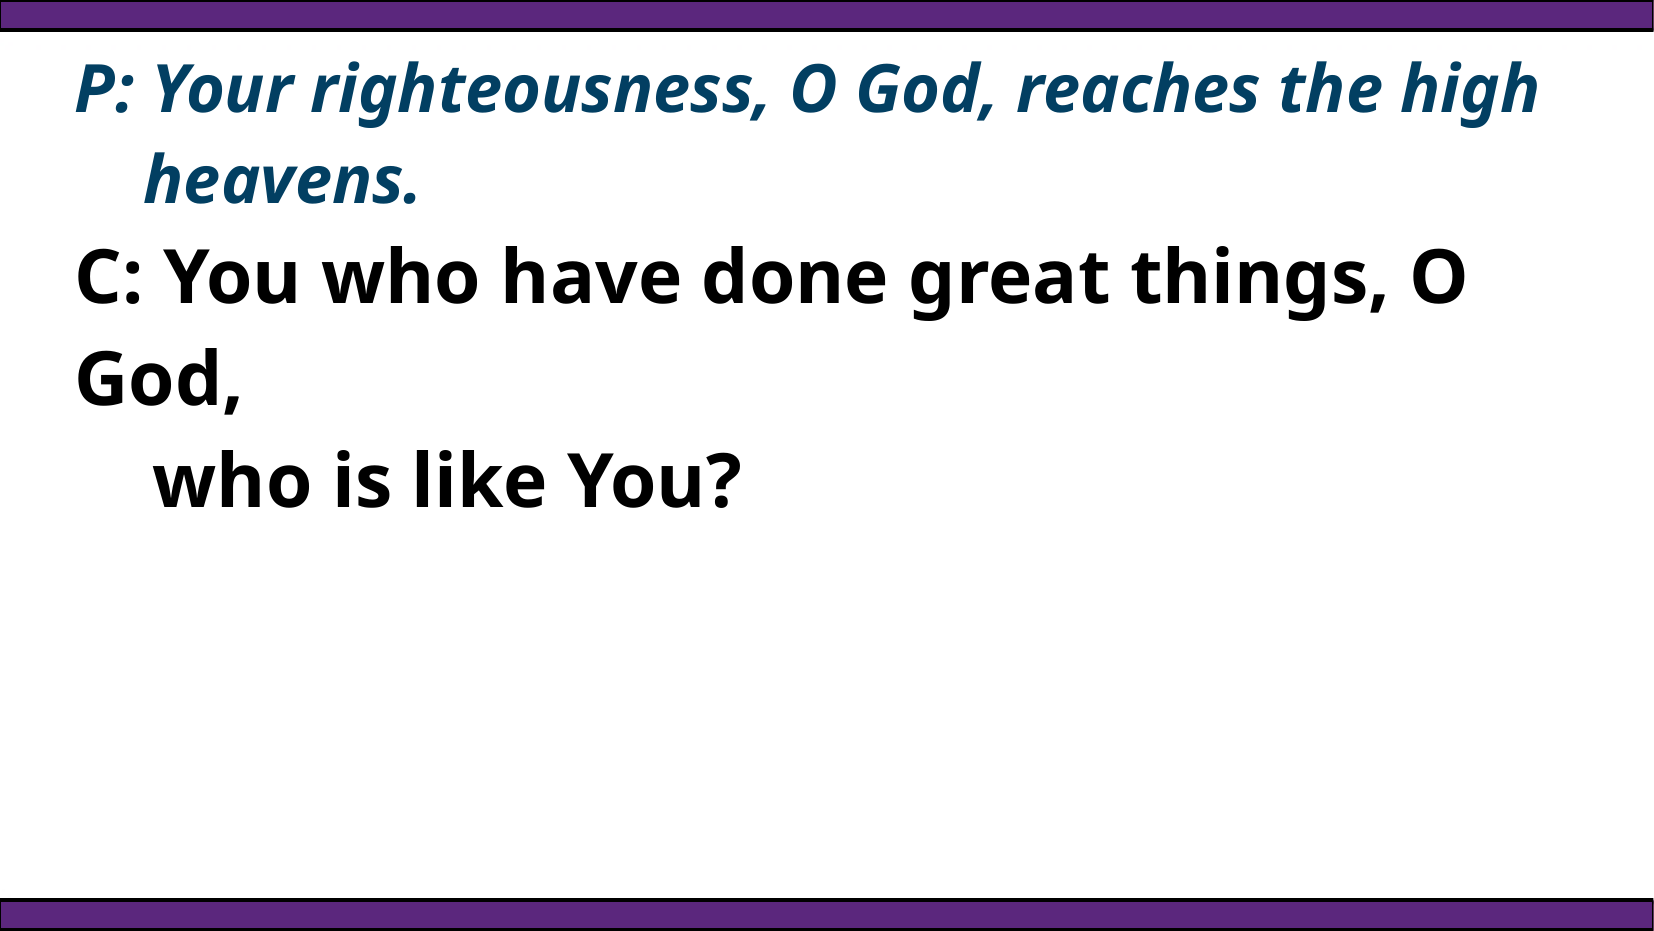

P: Your righteousness, O God, reaches the high
 heavens.
C: You who have done great things, O God,
 who is like You?